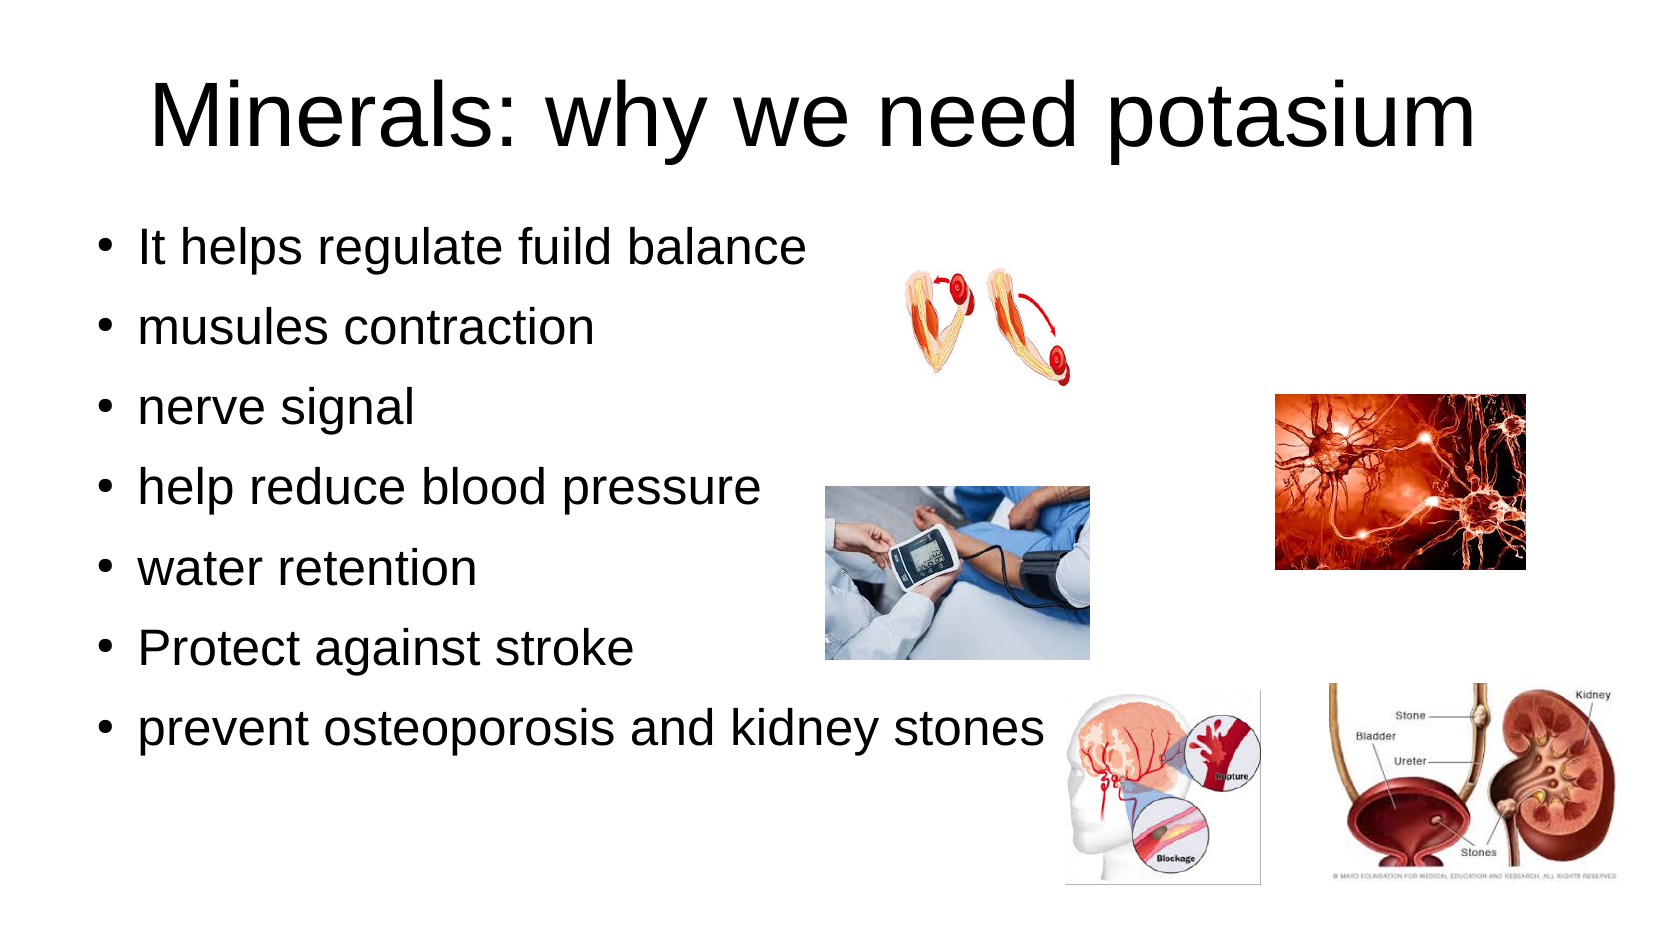

# Minerals: why we need potasium
It helps regulate fuild balance
musules contraction
nerve signal
help reduce blood pressure
water retention
Protect against stroke
prevent osteoporosis and kidney stones